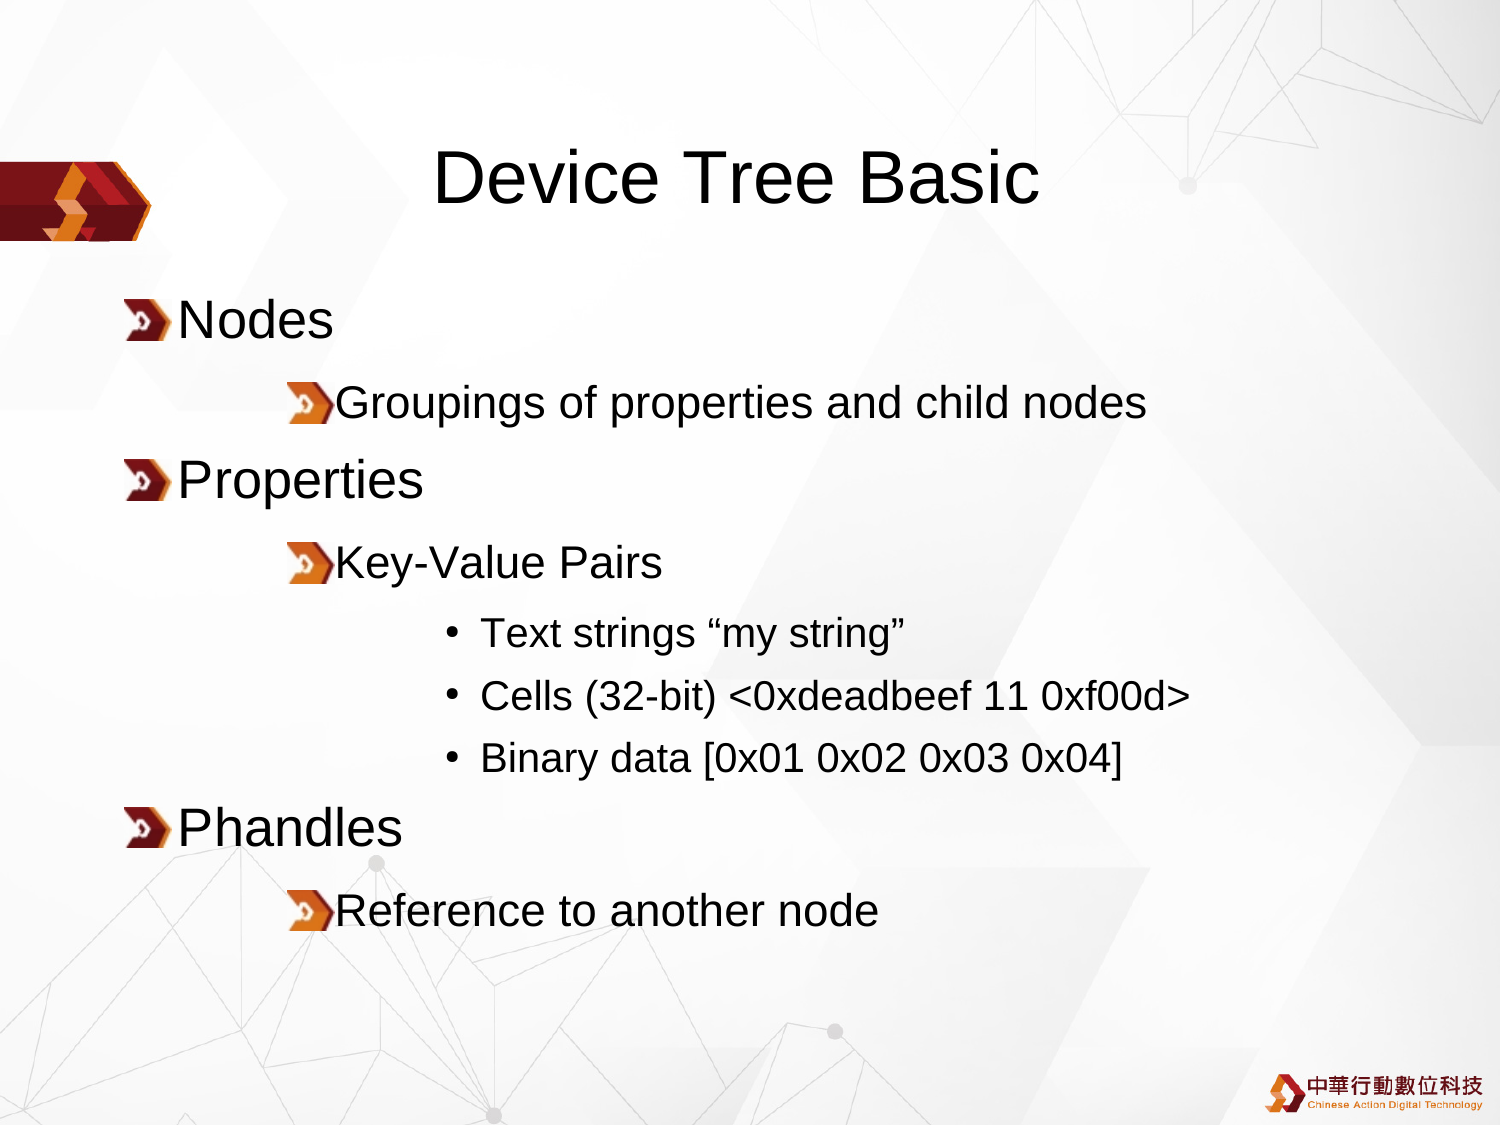

# Device Tree Basic
Nodes
Groupings of properties and child nodes
Properties
Key-Value Pairs
Text strings “my string”
Cells (32-bit) <0xdeadbeef 11 0xf00d>
Binary data [0x01 0x02 0x03 0x04]
Phandles
Reference to another node